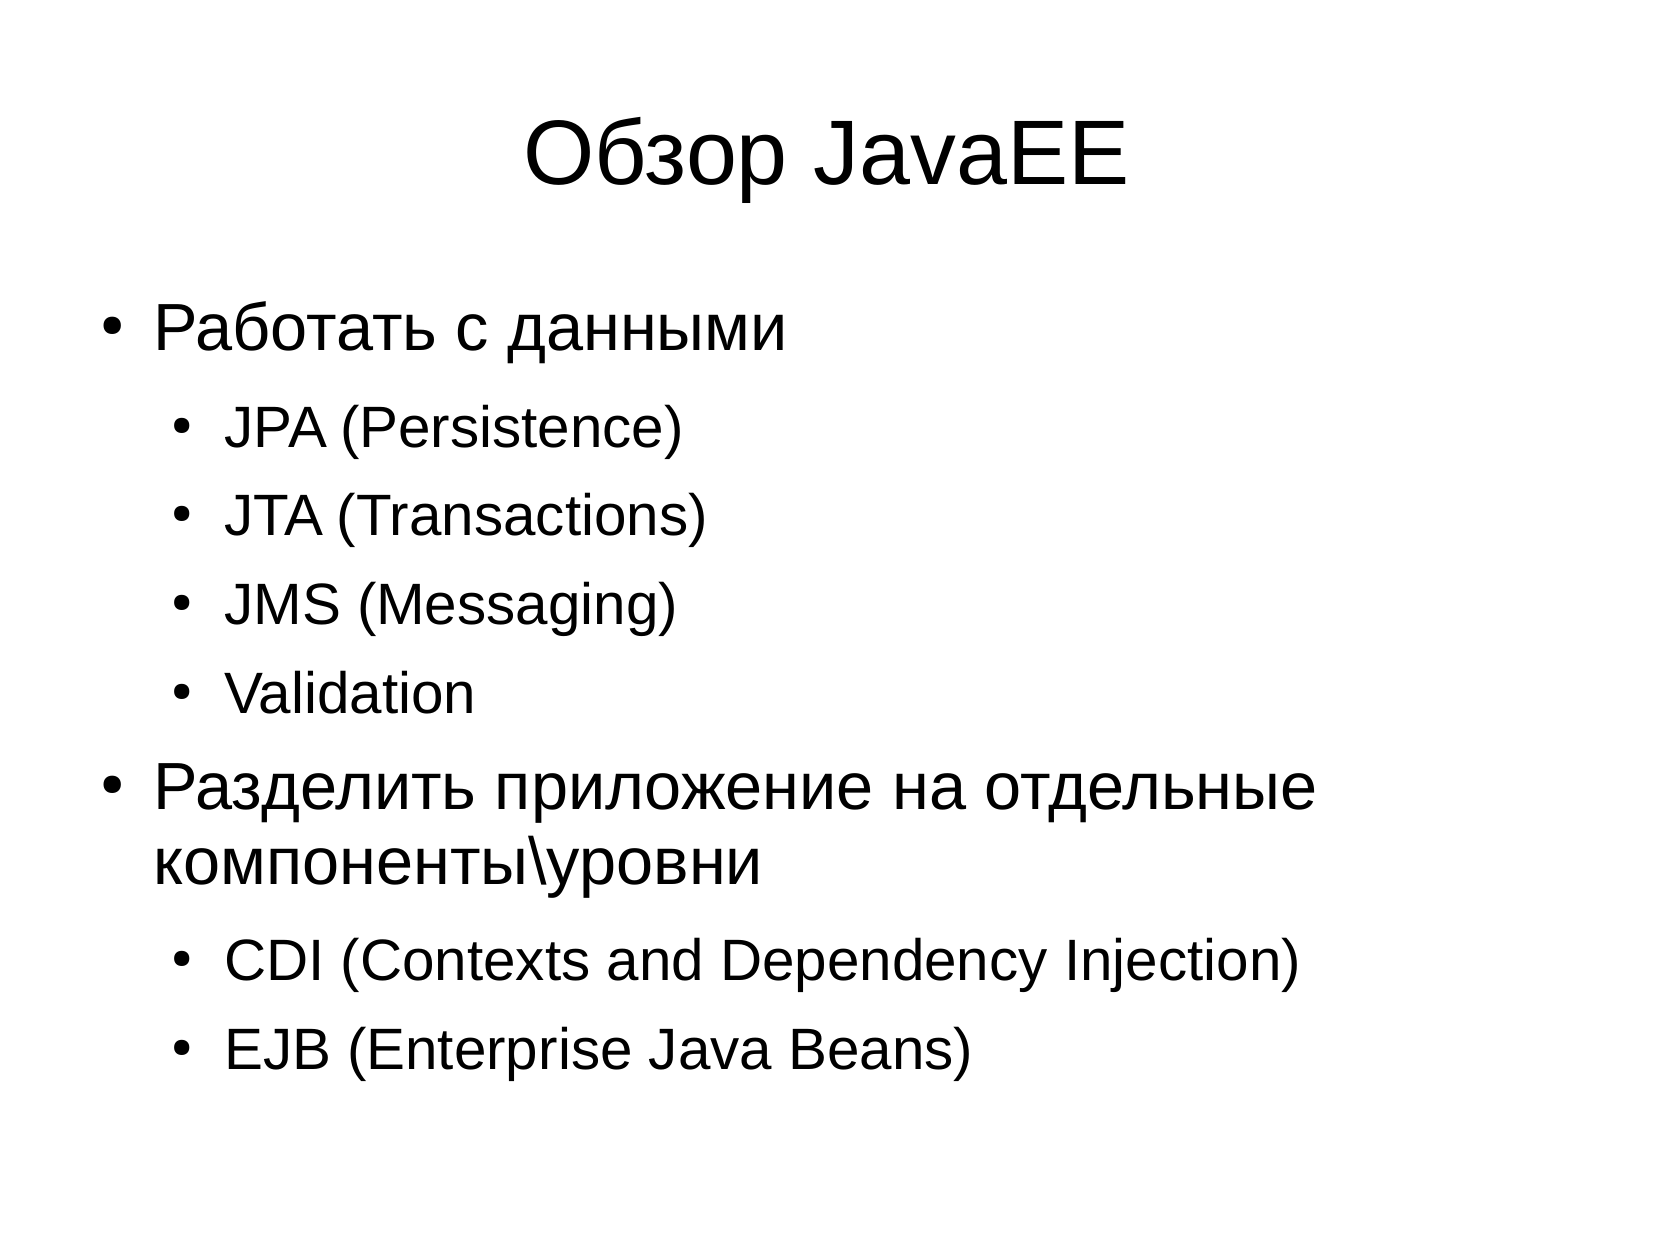

# Обзор JavaEE
Работать с данными
JPA (Persistence)
JTA (Transactions)
JMS (Messaging)
Validation
Разделить приложение на отдельные компоненты\уровни
CDI (Contexts and Dependency Injection)
EJB (Enterprise Java Beans)